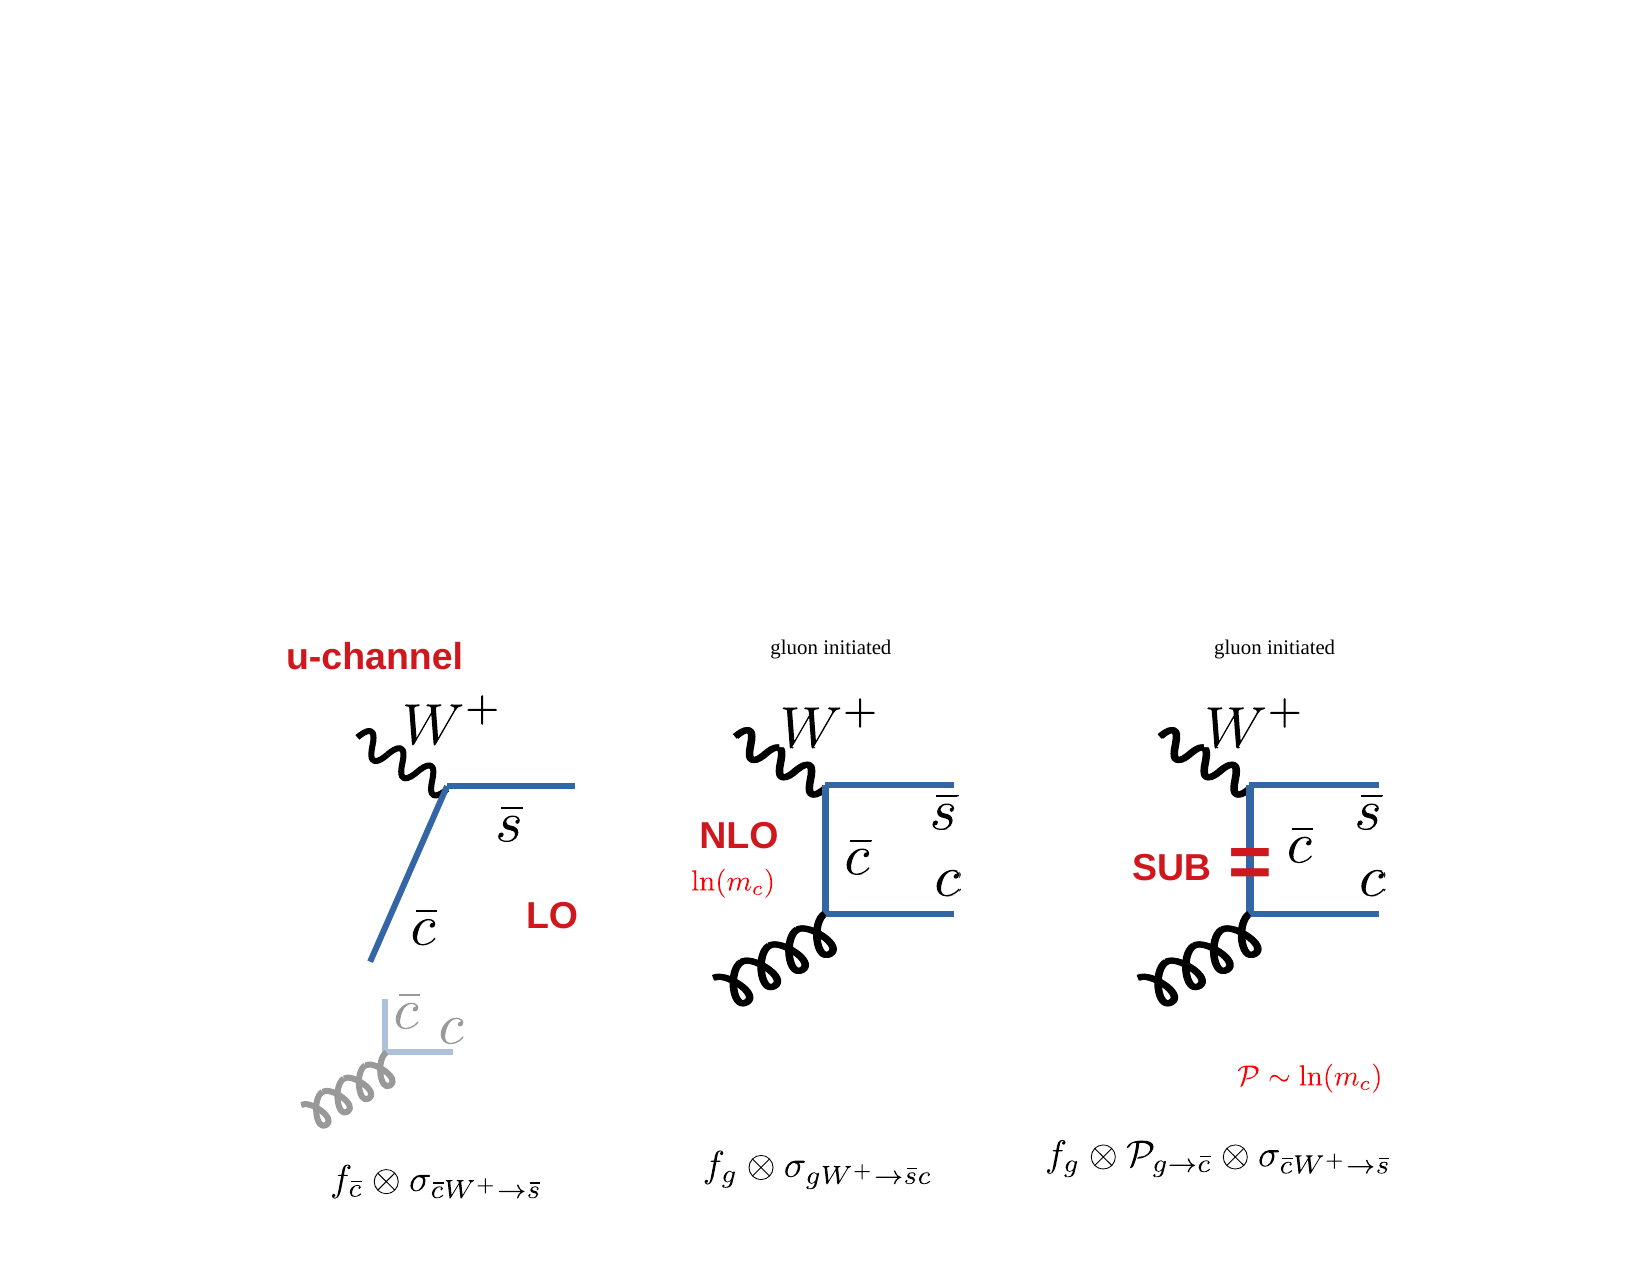

u-channel
gluon initiated
gluon initiated
NLO
=
SUB
LO